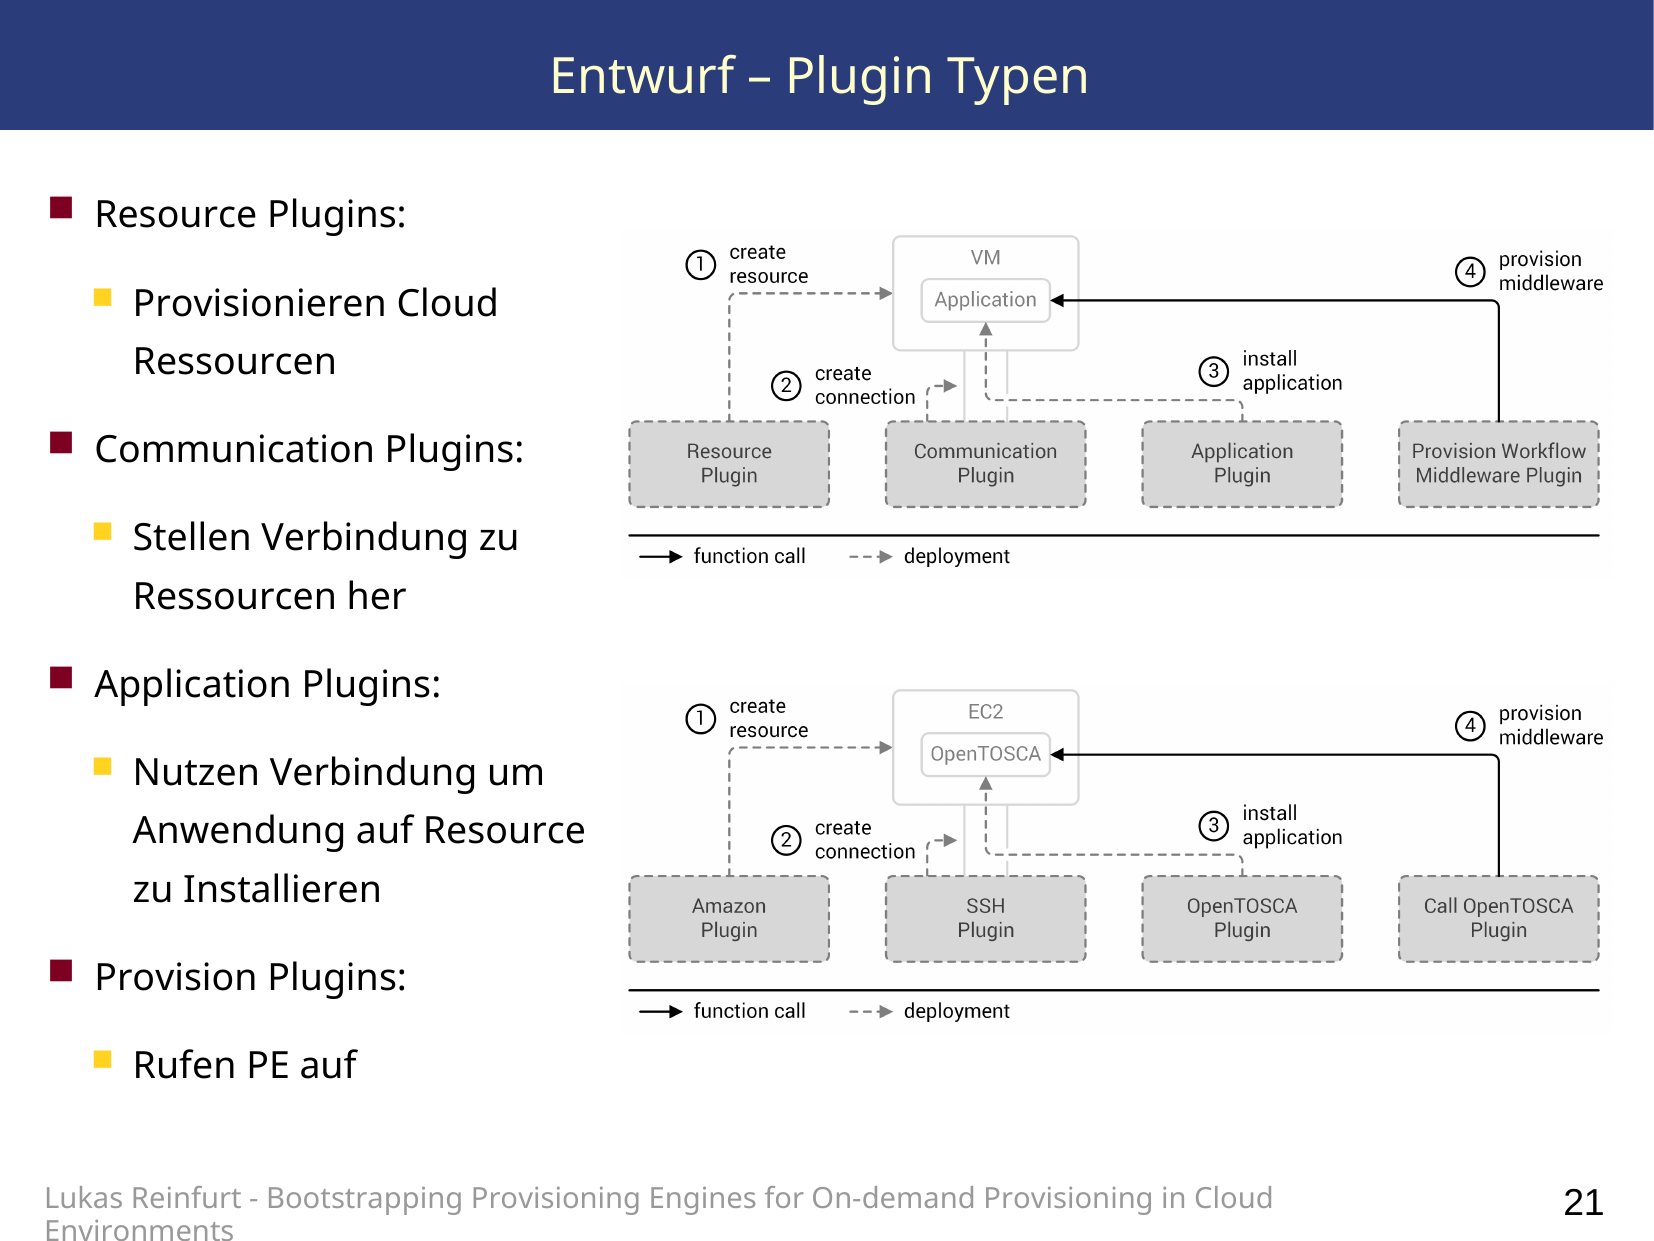

# Entwurf – Plugin Typen
Resource Plugins:
Provisionieren Cloud Ressourcen
Communication Plugins:
Stellen Verbindung zu Ressourcen her
Application Plugins:
Nutzen Verbindung um Anwendung auf Resource zu Installieren
Provision Plugins:
Rufen PE auf